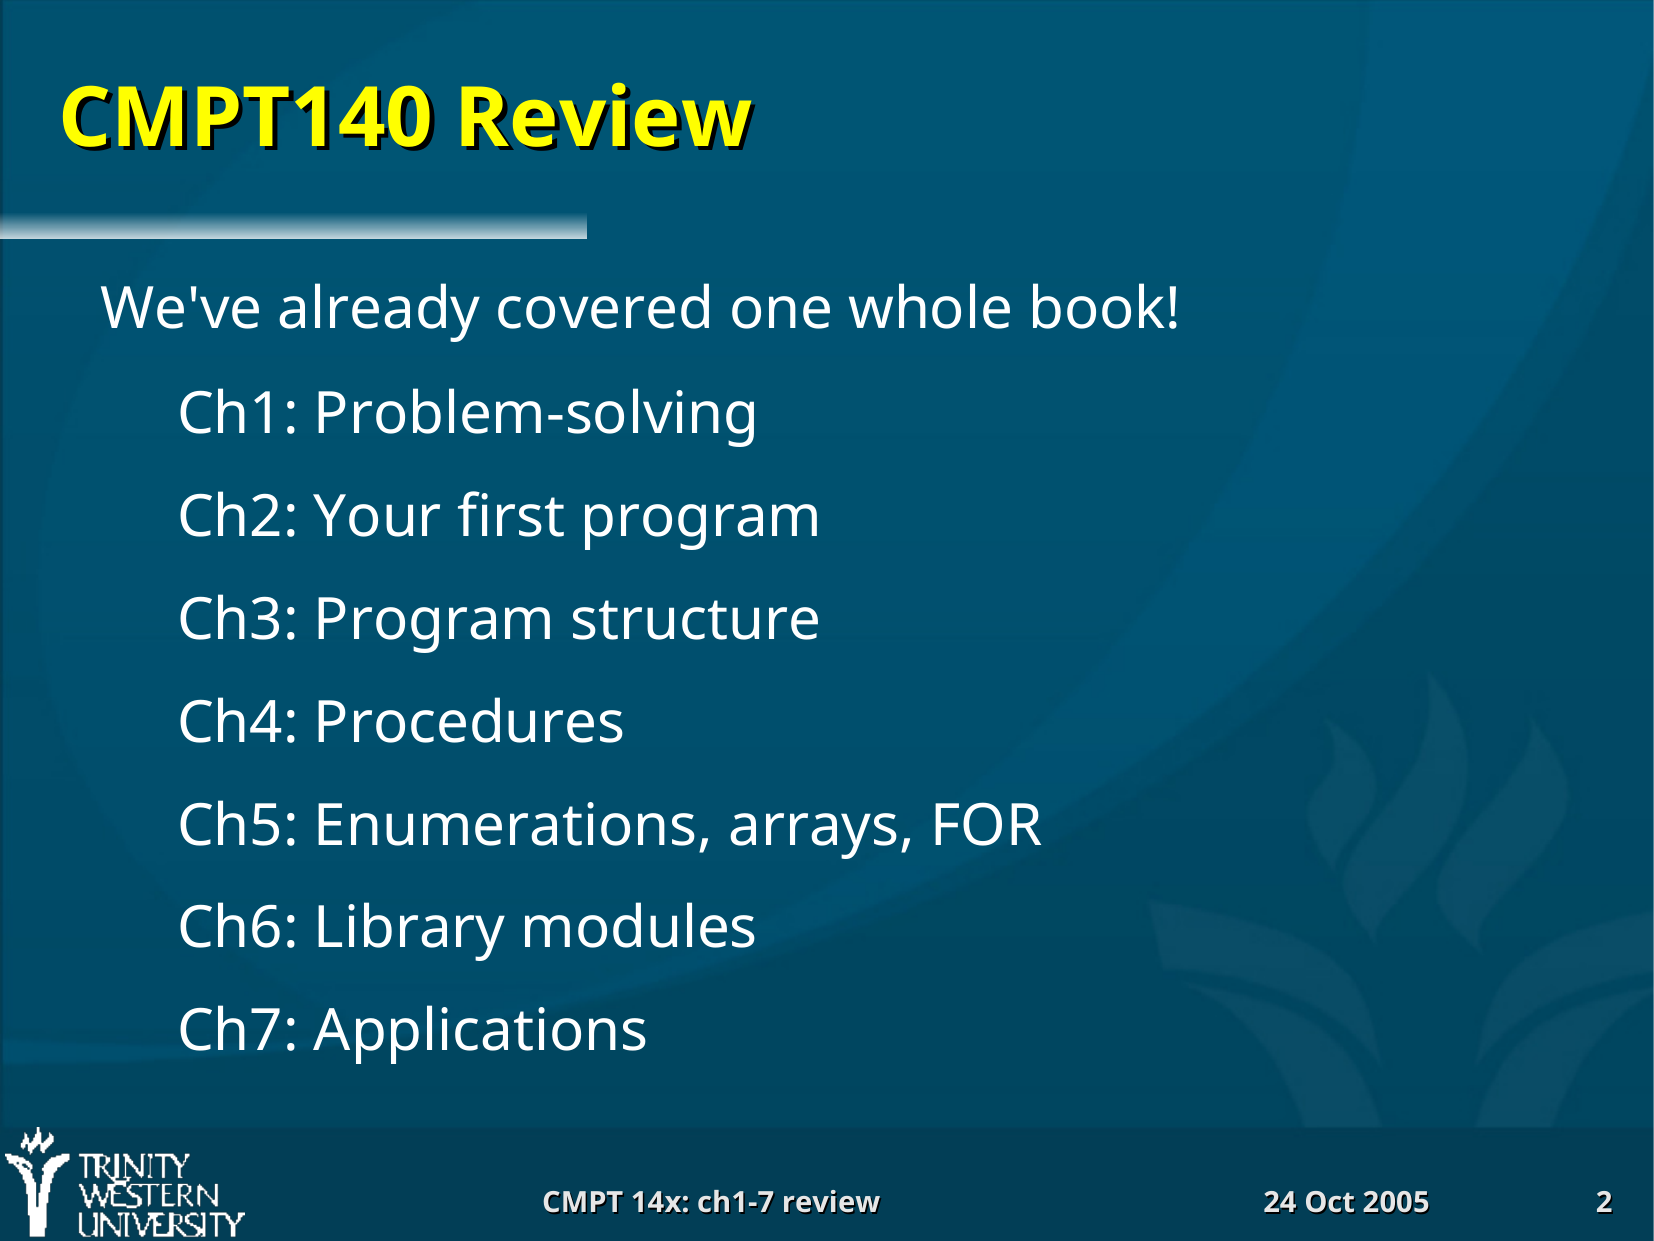

# CMPT140 Review
We've already covered one whole book!
Ch1: Problem-solving
Ch2: Your first program
Ch3: Program structure
Ch4: Procedures
Ch5: Enumerations, arrays, FOR
Ch6: Library modules
Ch7: Applications
CMPT 14x: ch1-7 review
24 Oct 2005
2